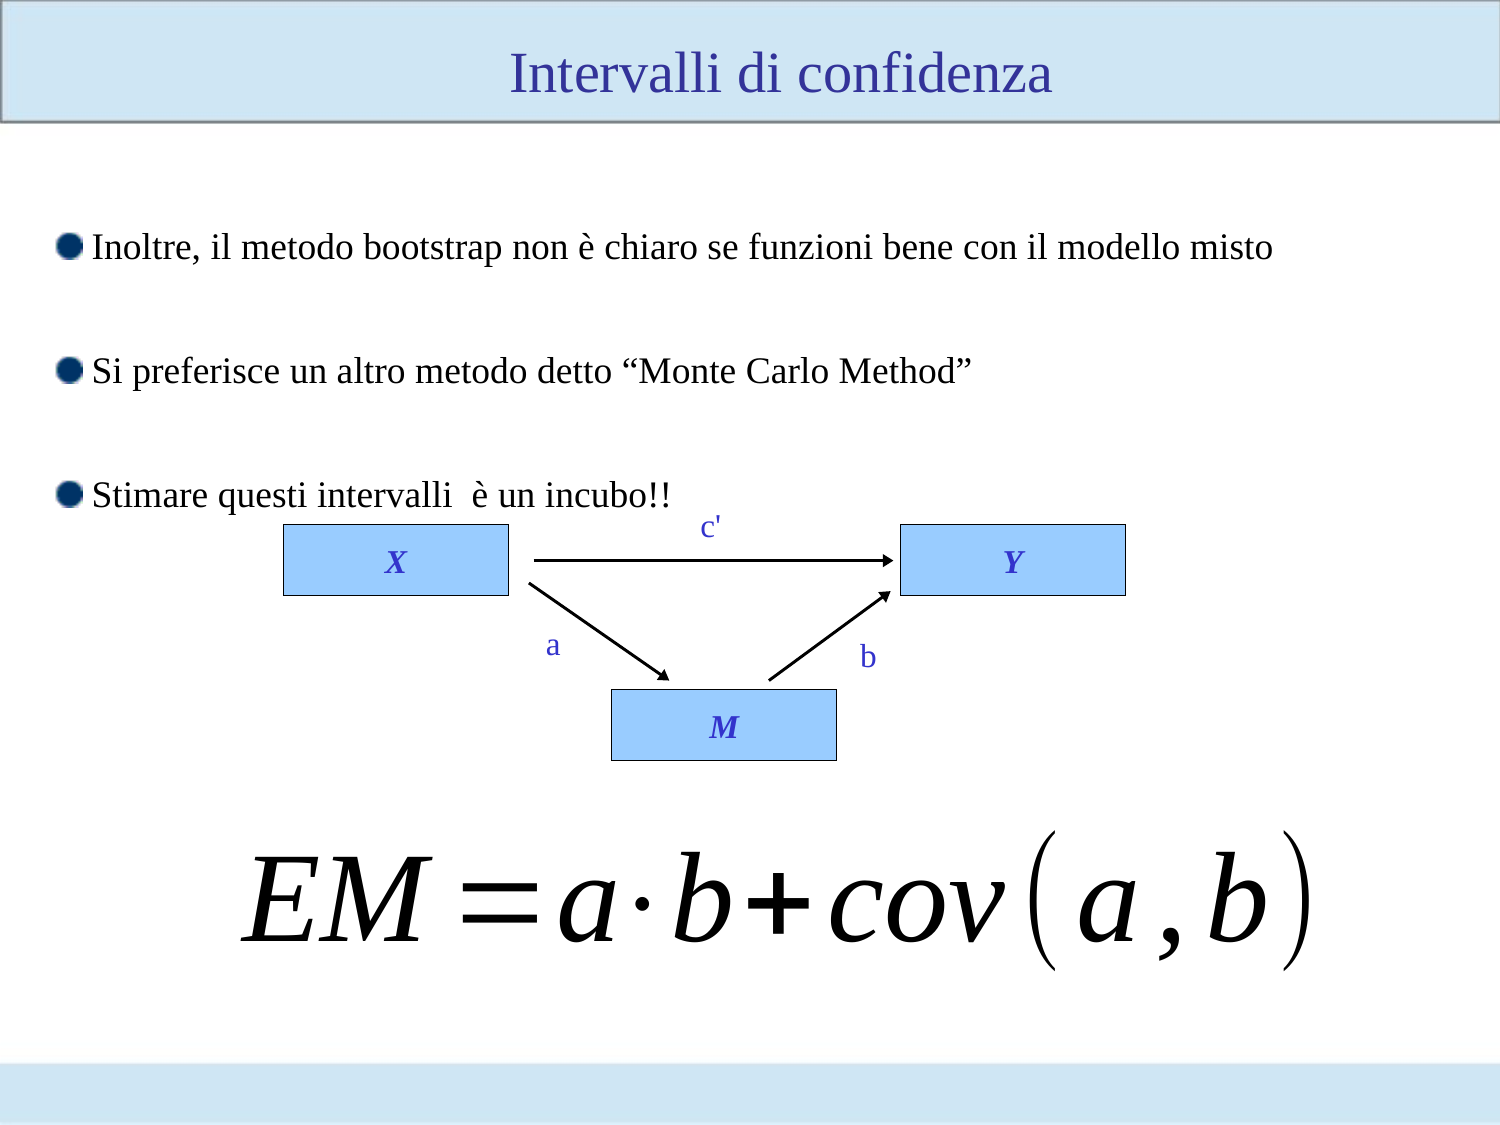

# Intervalli di confidenza
 Inoltre, il metodo bootstrap non è chiaro se funzioni bene con il modello misto
 Si preferisce un altro metodo detto “Monte Carlo Method”
 Stimare questi intervalli è un incubo!!
c'
X
Y
a
b
M